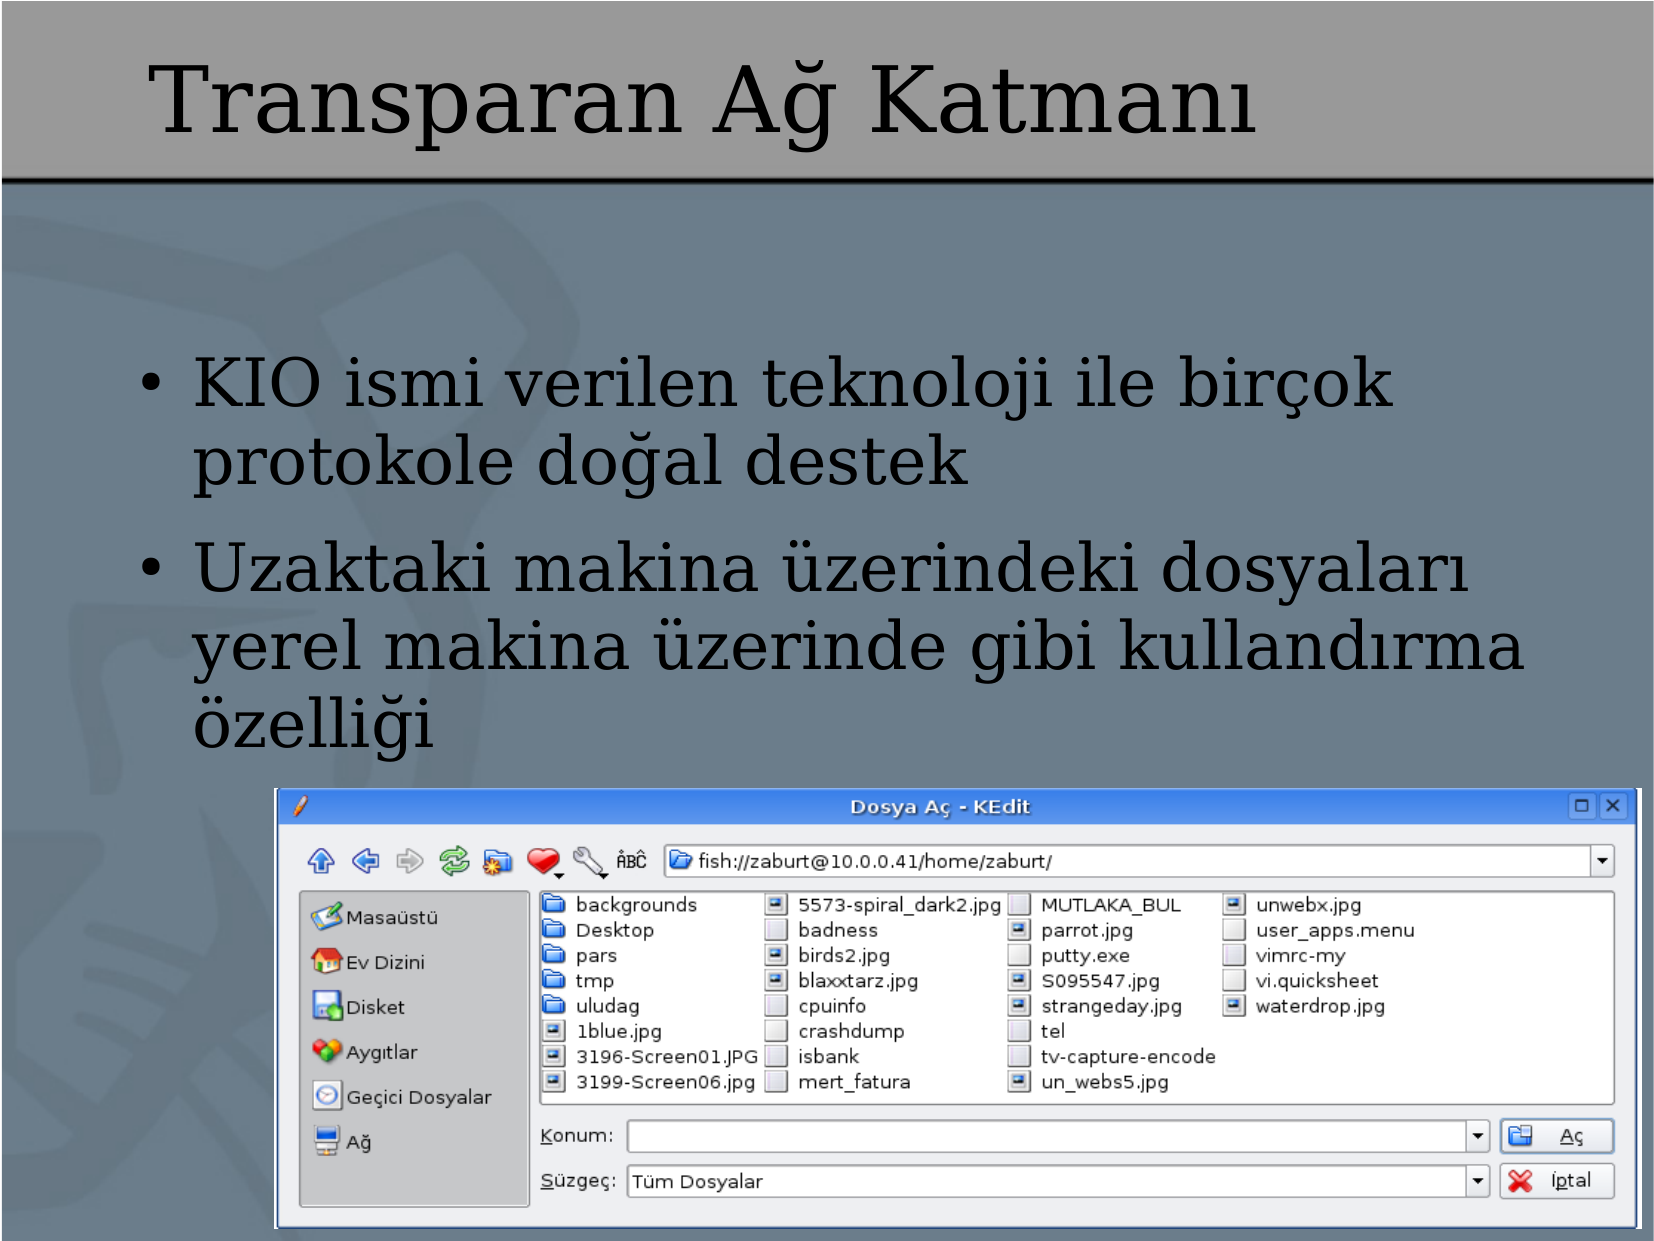

# Transparan Ağ Katmanı
KIO ismi verilen teknoloji ile birçok protokole doğal destek
Uzaktaki makina üzerindeki dosyaları yerel makina üzerinde gibi kullandırma özelliği